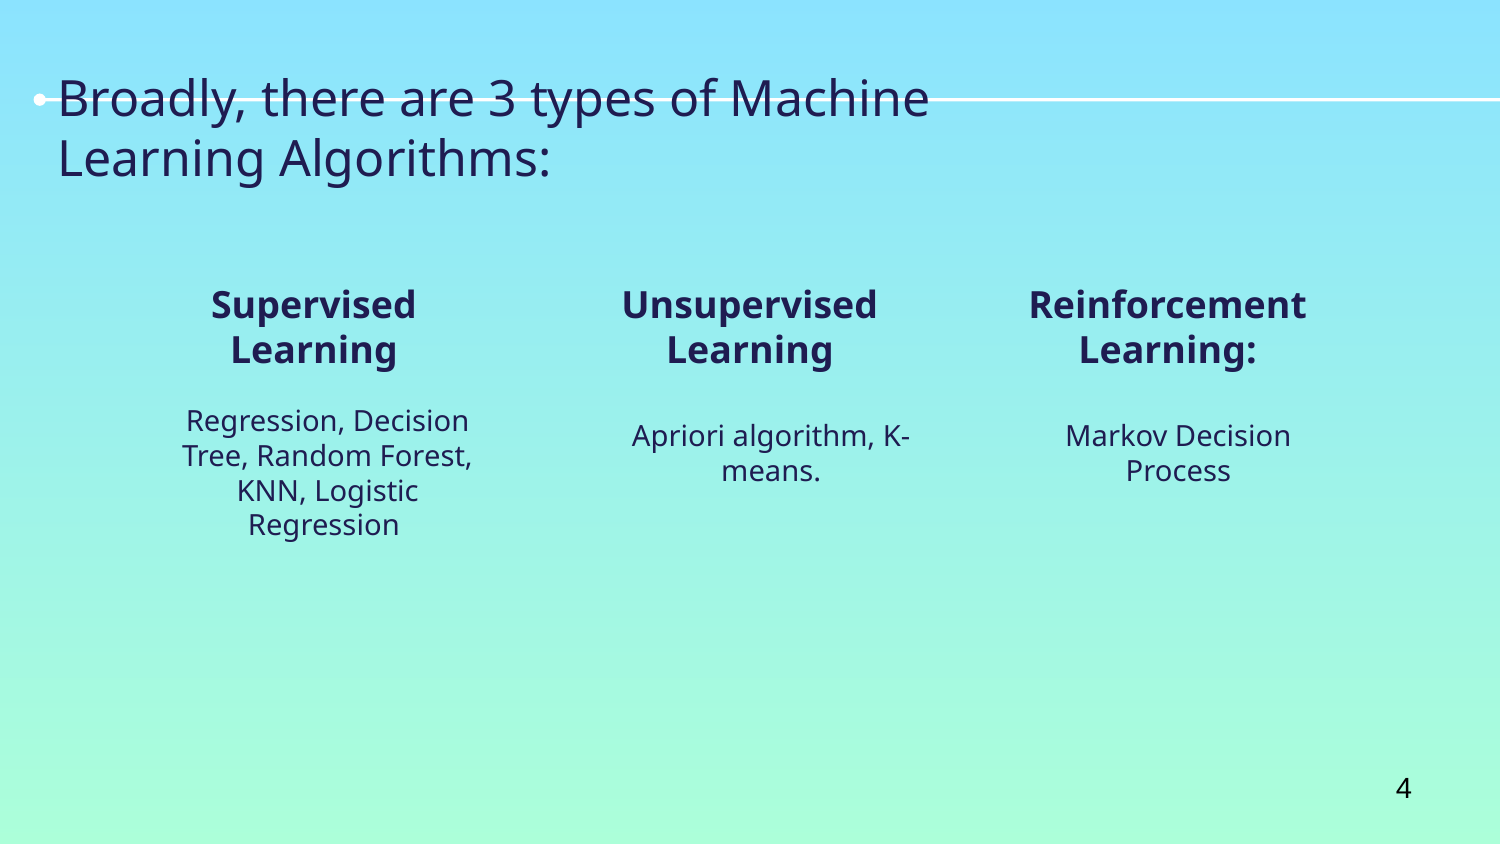

# Broadly, there are 3 types of Machine Learning Algorithms:
Supervised Learning
Unsupervised Learning
Reinforcement Learning:
Regression, Decision Tree, Random Forest, KNN, Logistic Regression
Apriori algorithm, K-means.
Markov Decision Process
4